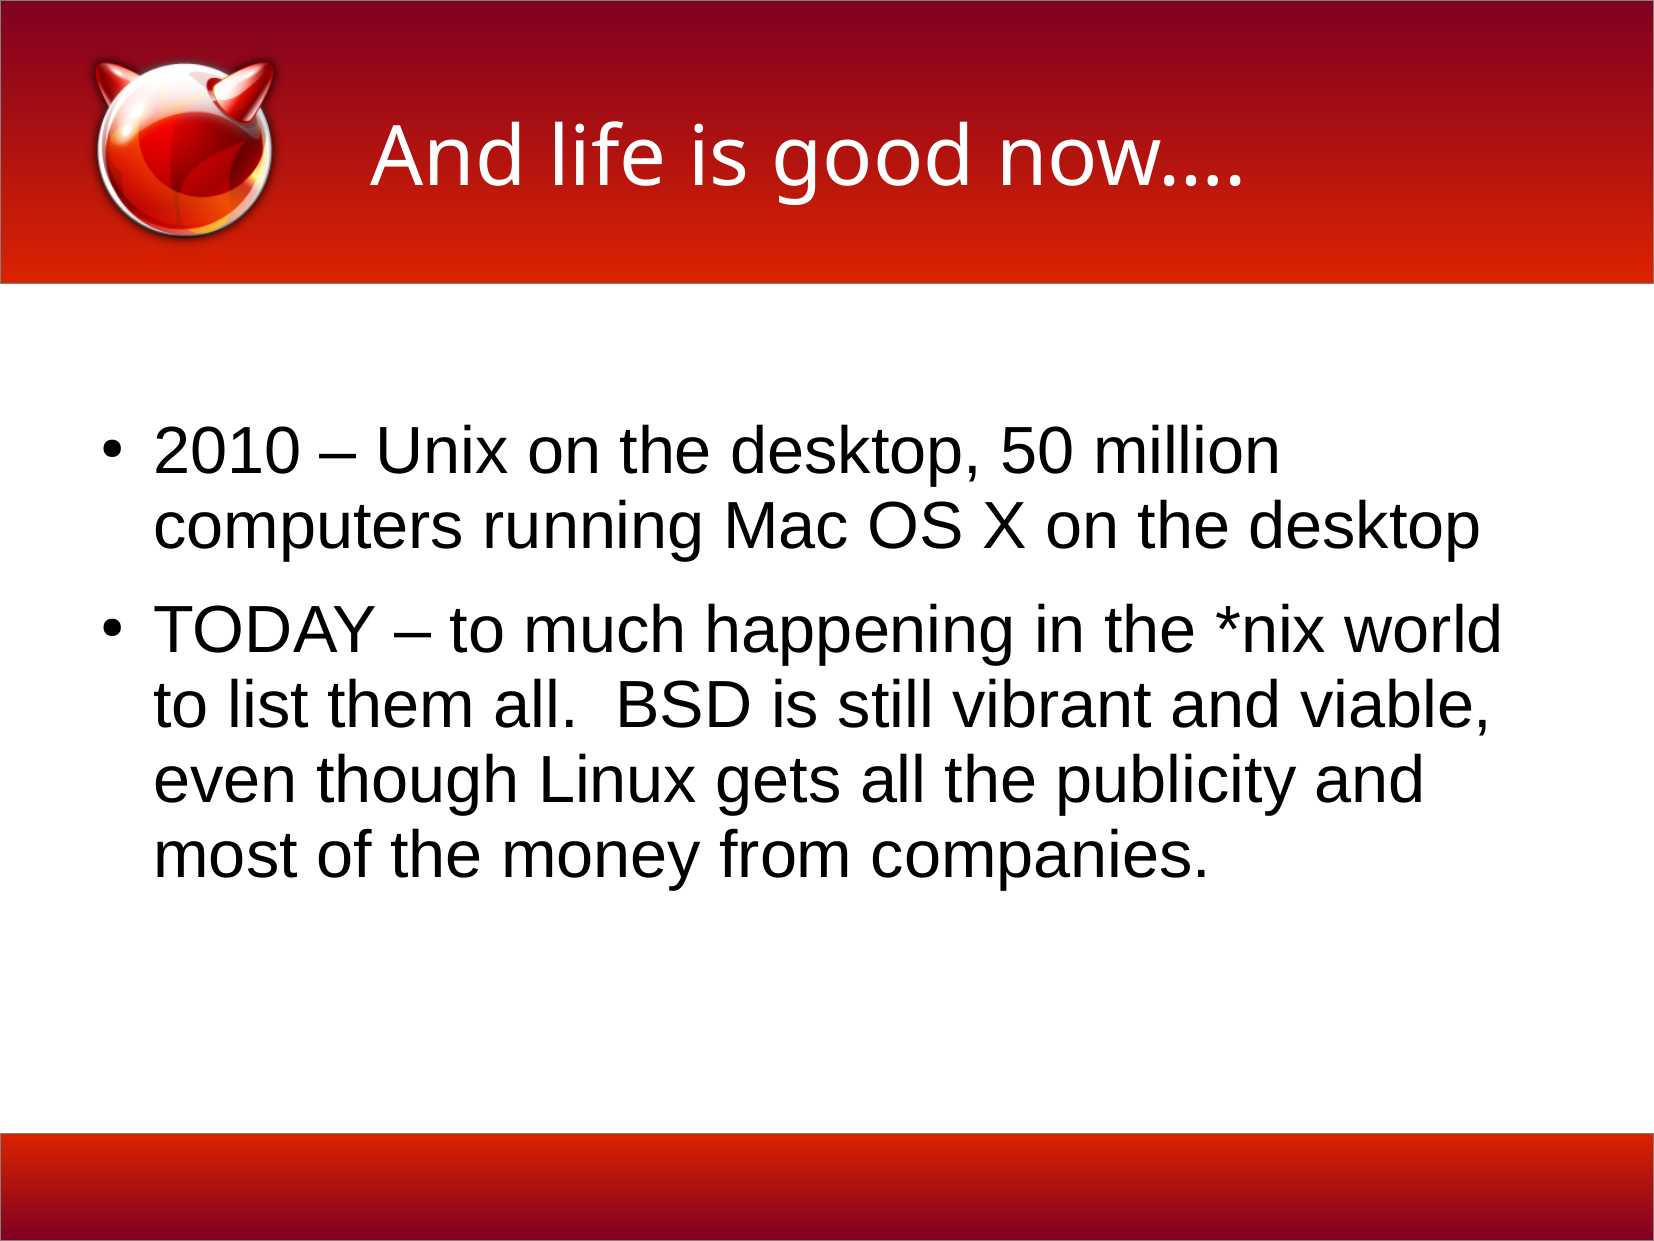

# And life is good now….
2010 – Unix on the desktop, 50 million computers running Mac OS X on the desktop
TODAY – to much happening in the *nix world to list them all. BSD is still vibrant and viable, even though Linux gets all the publicity and most of the money from companies.